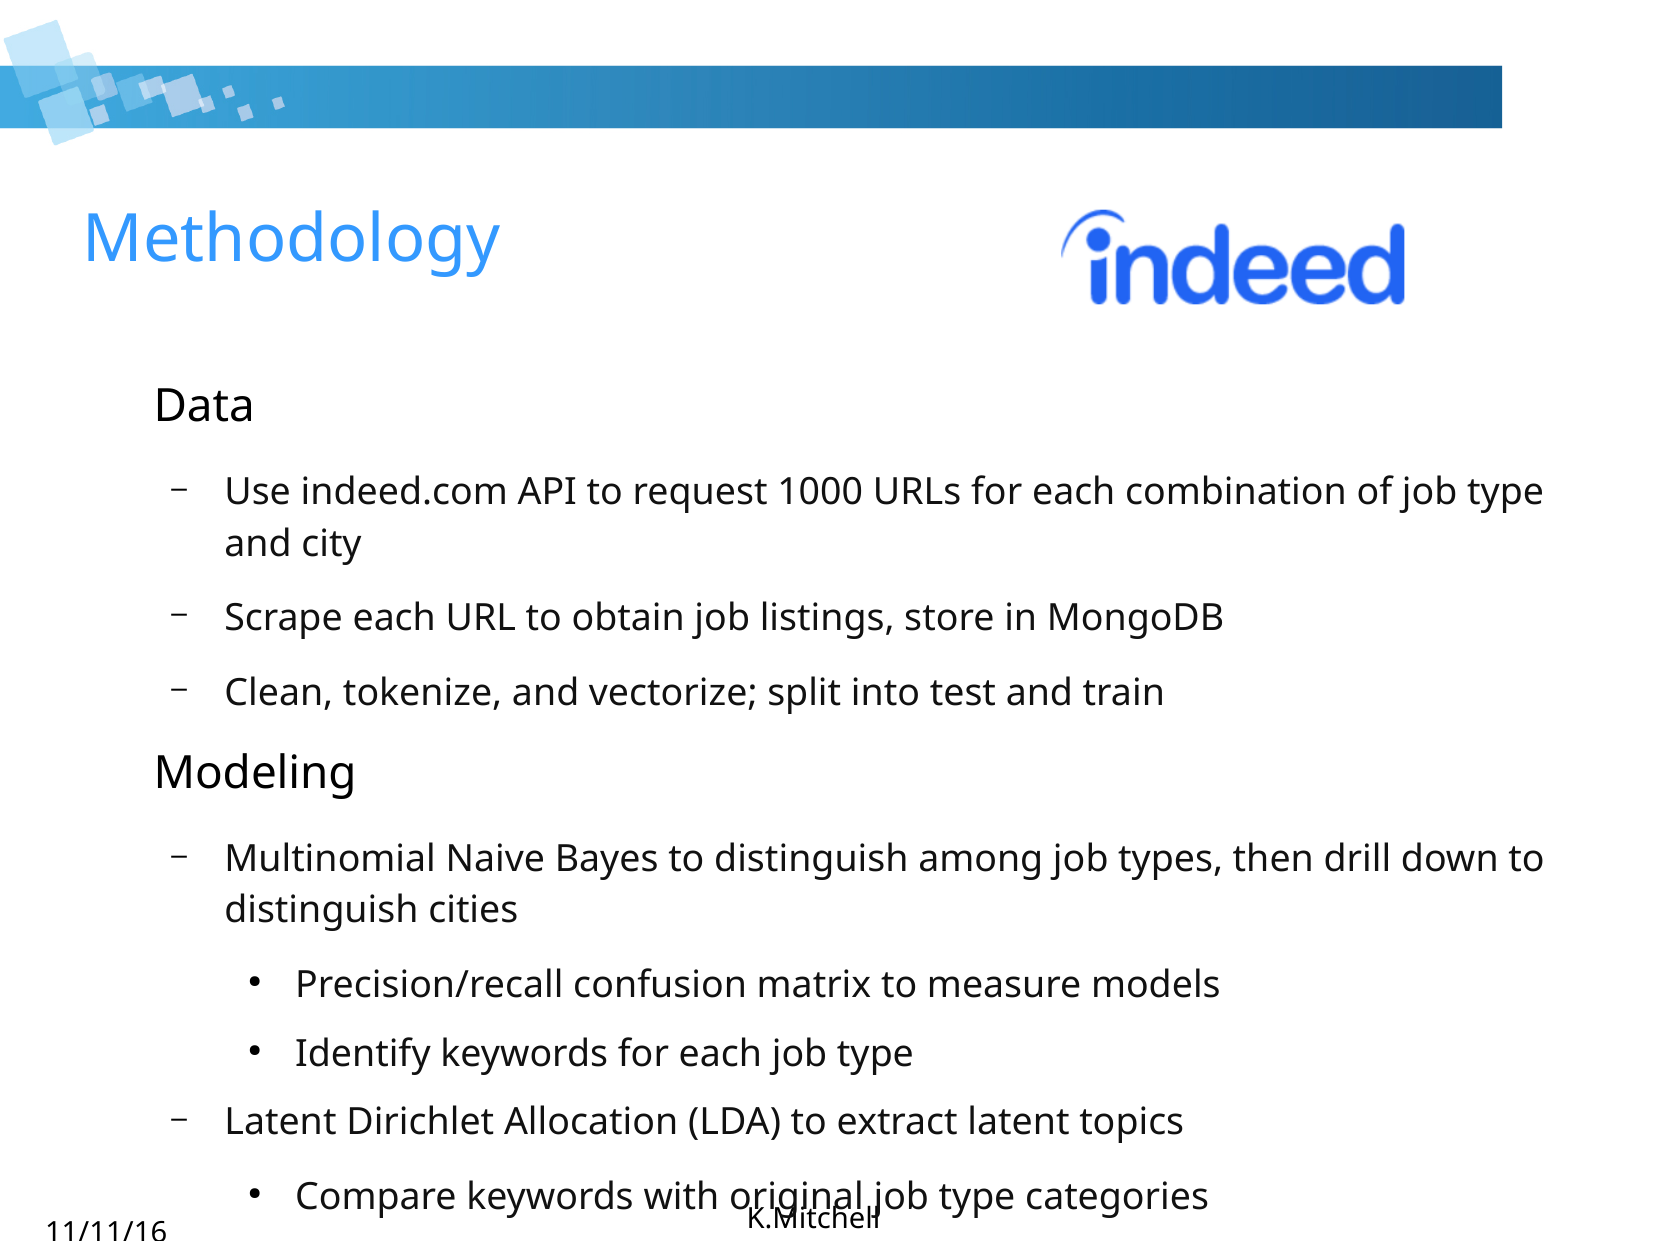

# Methodology
Data
Use indeed.com API to request 1000 URLs for each combination of job type and city
Scrape each URL to obtain job listings, store in MongoDB
Clean, tokenize, and vectorize; split into test and train
Modeling
Multinomial Naive Bayes to distinguish among job types, then drill down to distinguish cities
Precision/recall confusion matrix to measure models
Identify keywords for each job type
Latent Dirichlet Allocation (LDA) to extract latent topics
Compare keywords with original job type categories
K.Mitchell